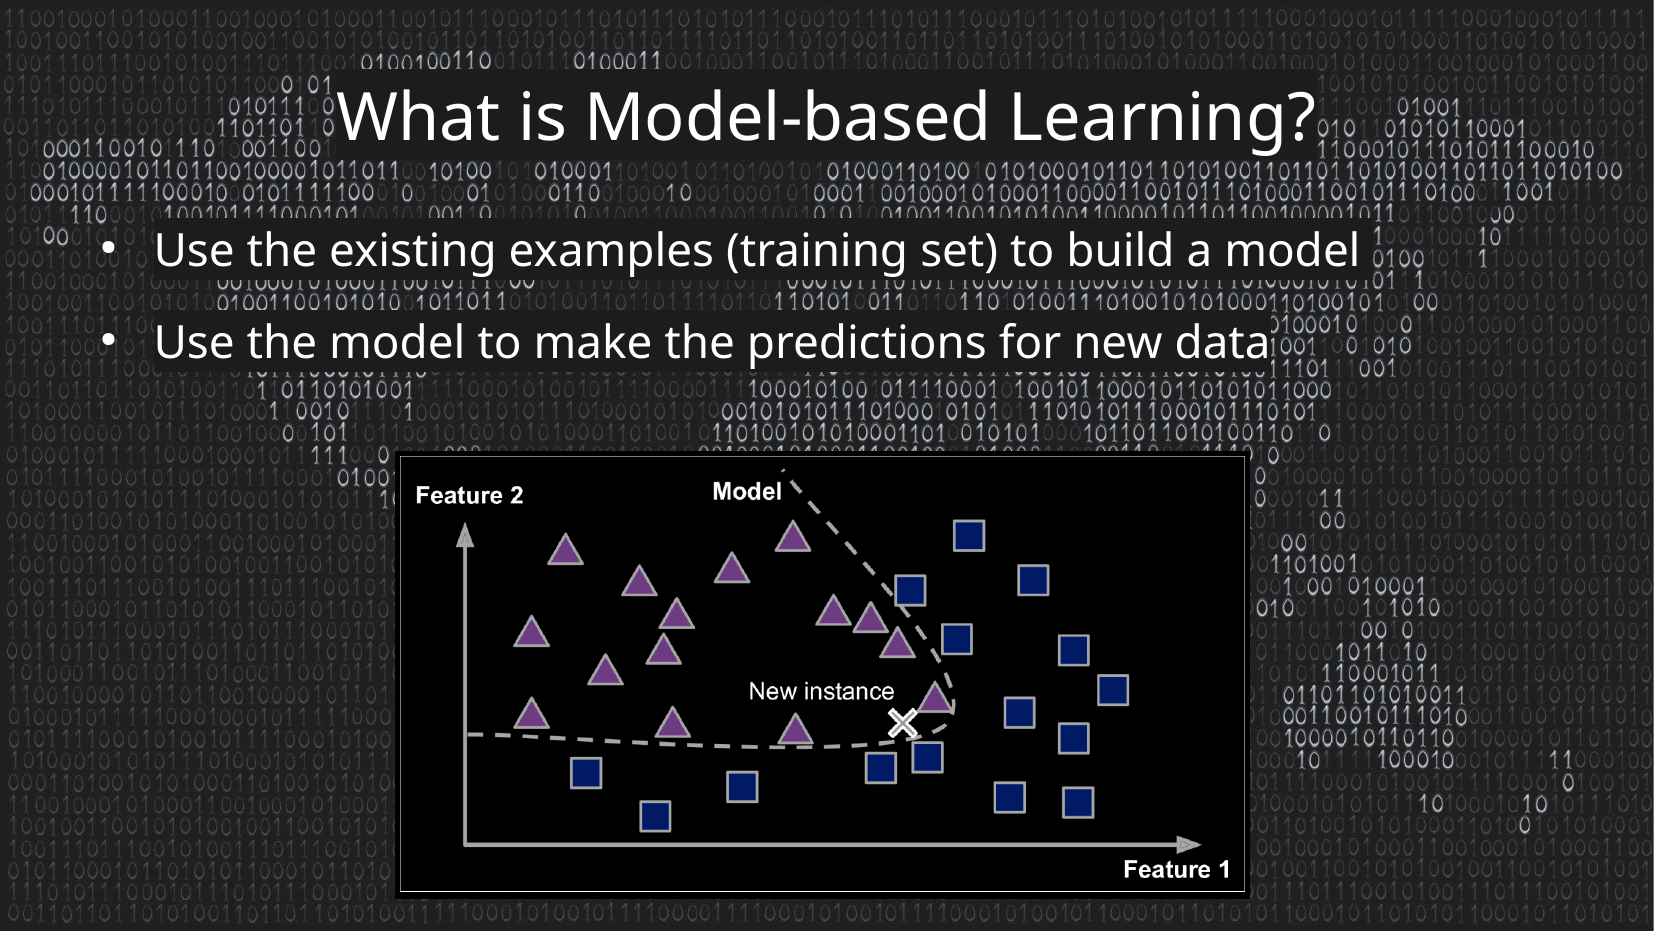

# What is Model-based Learning?
Use the existing examples (training set) to build a model
Use the model to make the predictions for new data